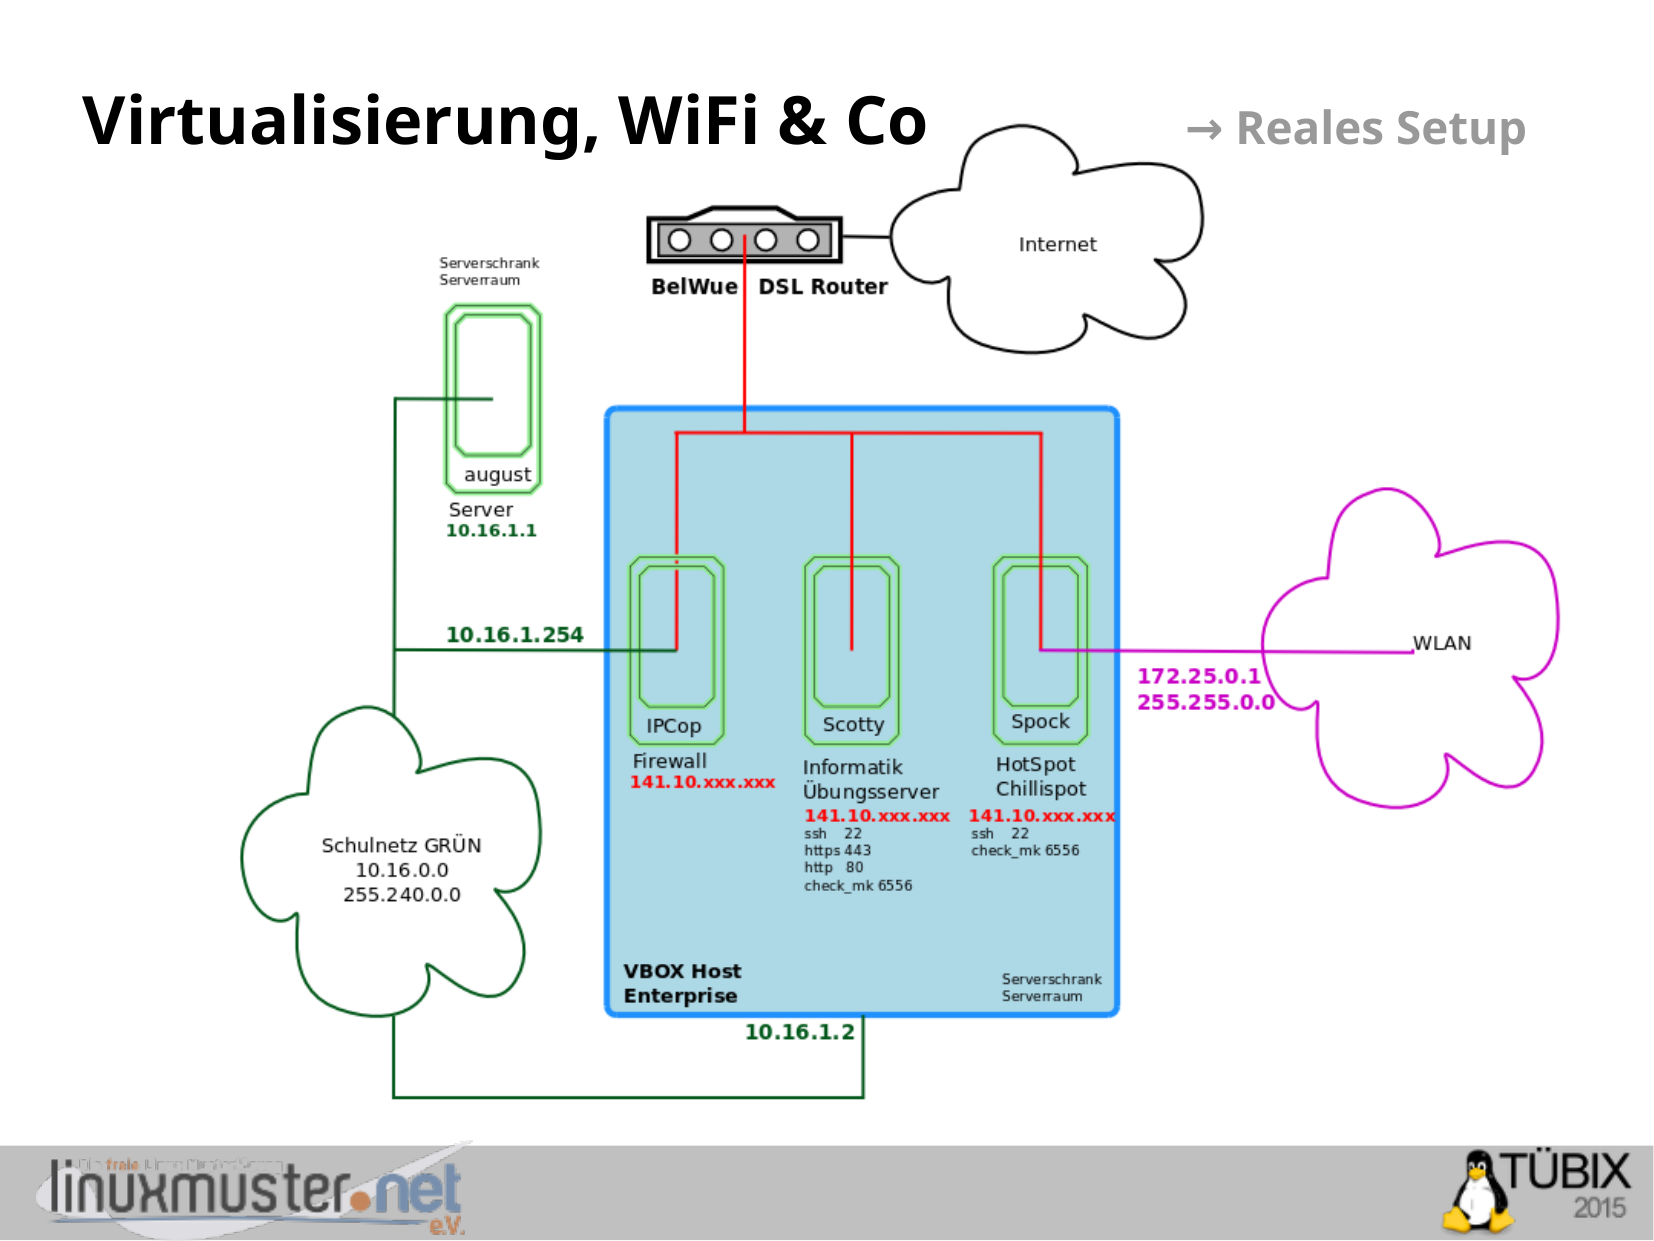

# Virtualisierung, WiFi & Co			 → Reales Setup